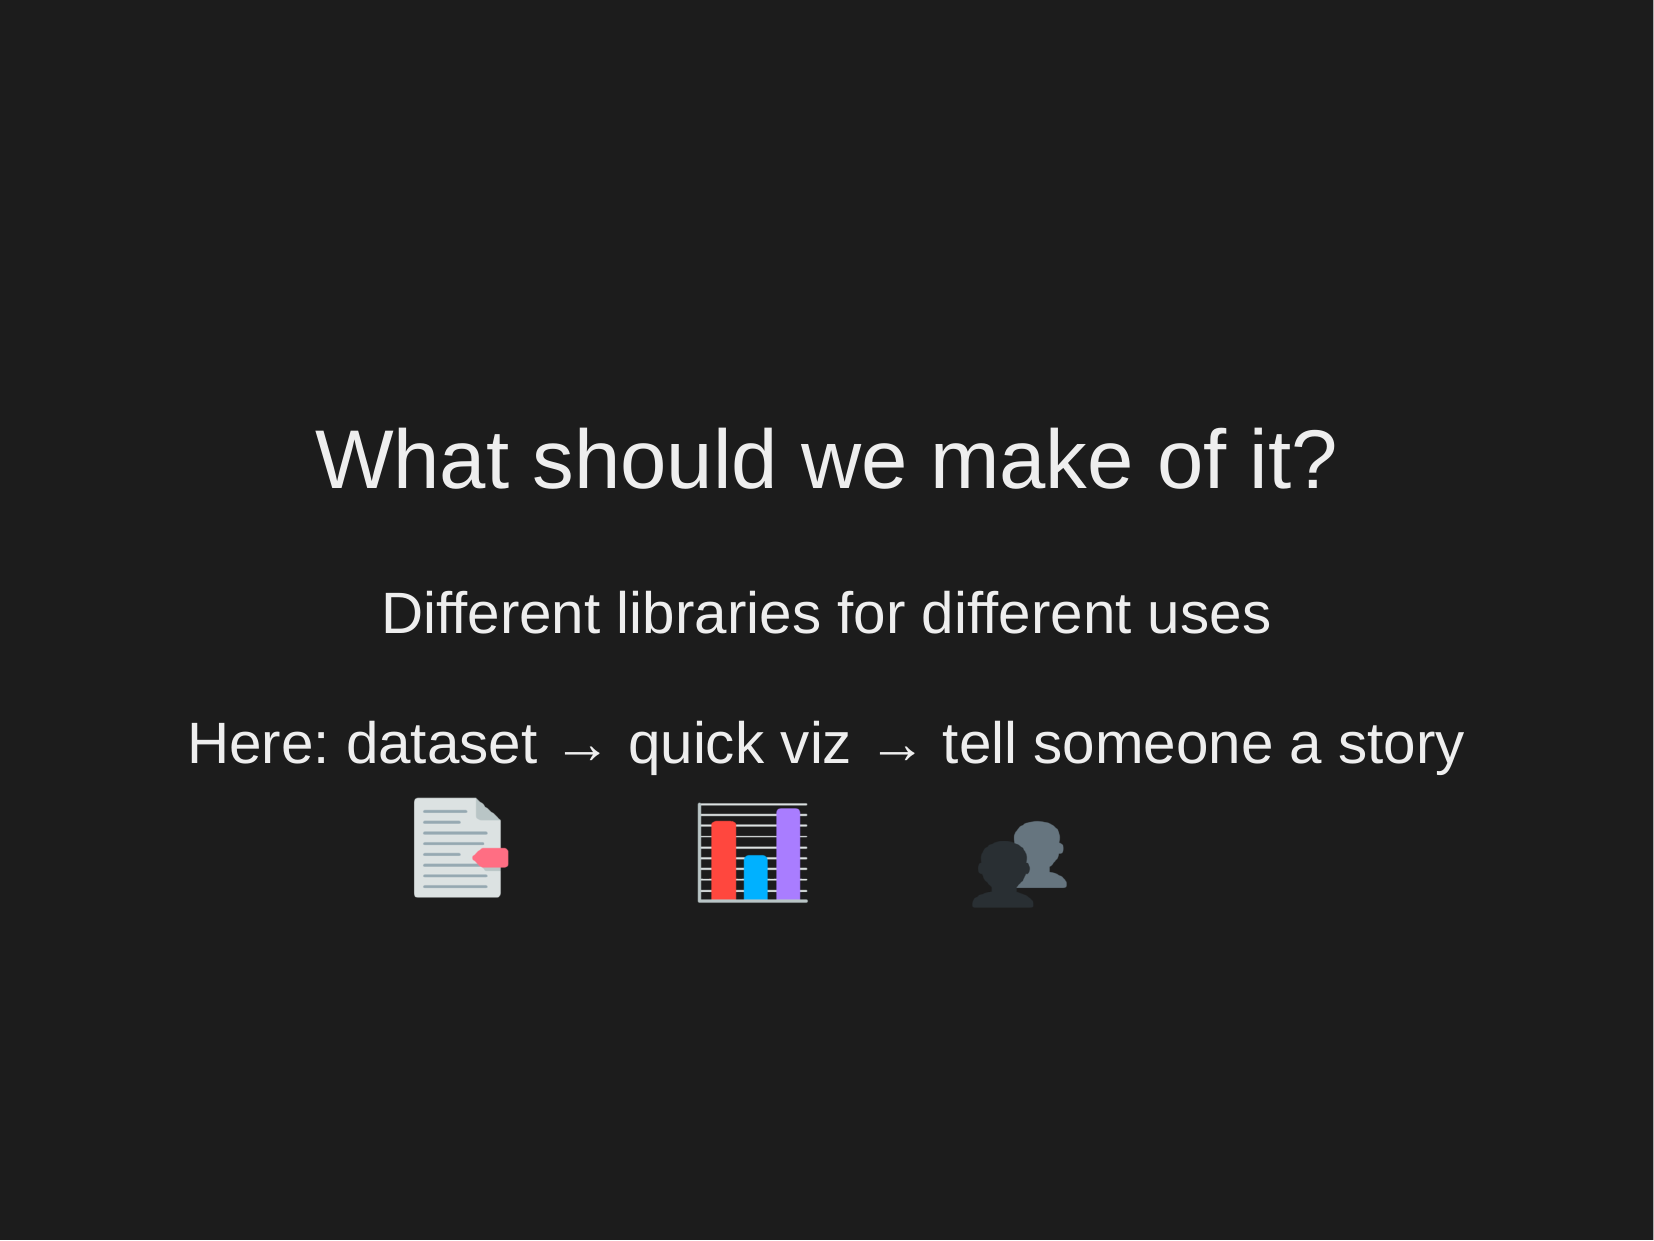

What should we make of it?
Different libraries for different uses
Here: dataset → quick viz → tell someone a story